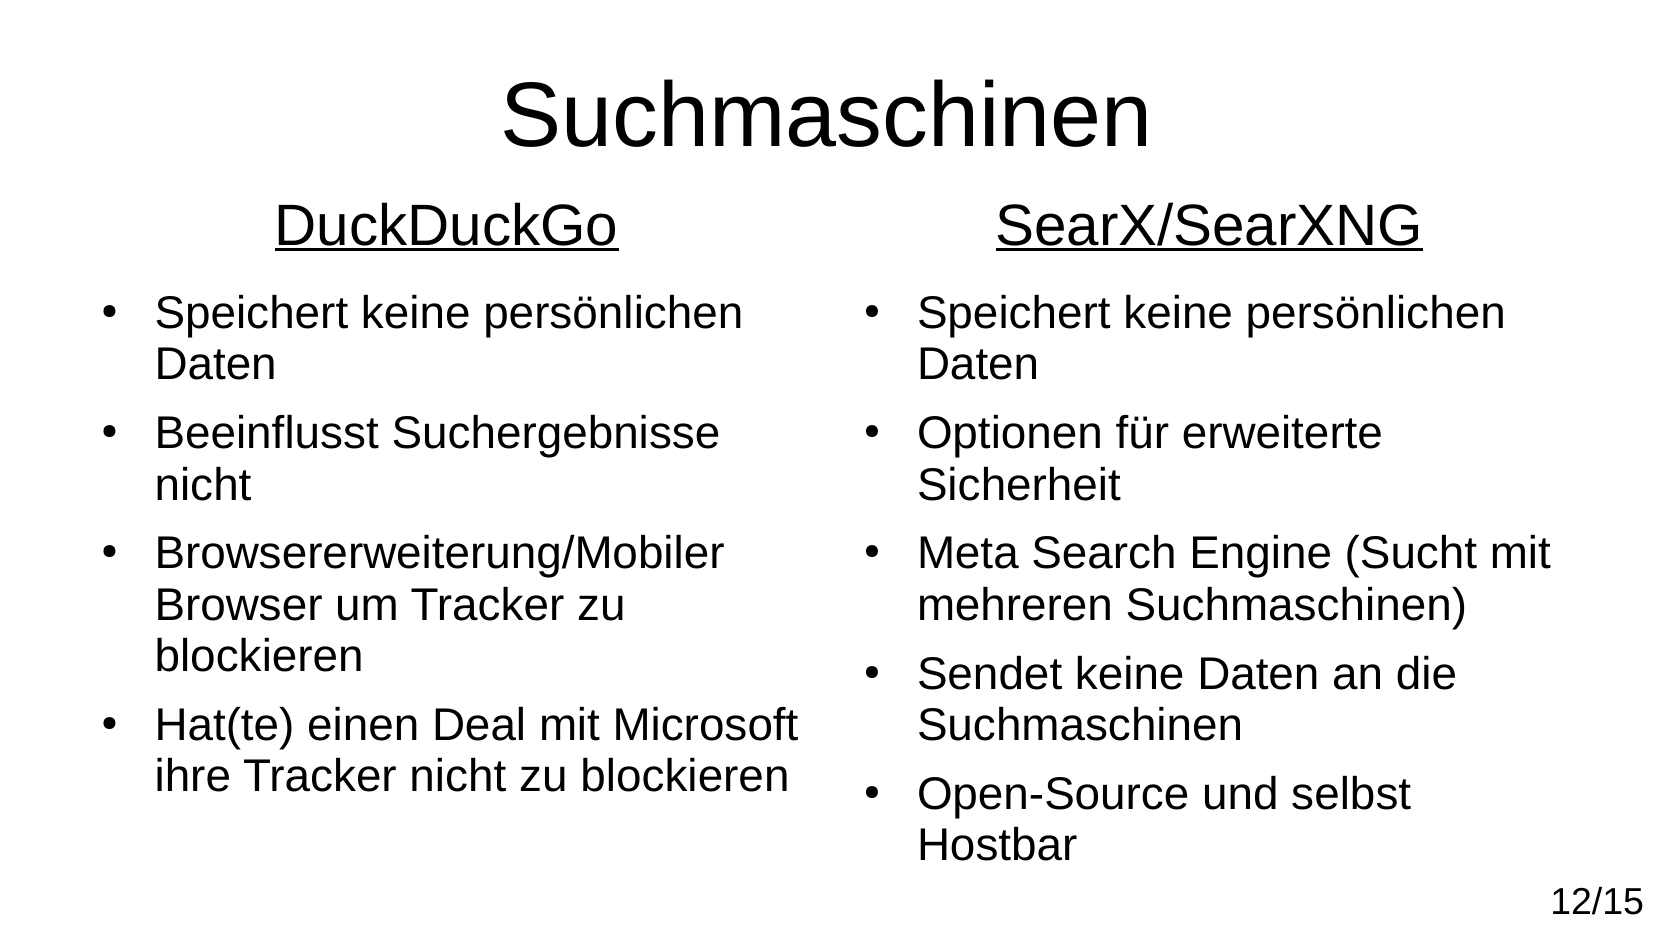

# Suchmaschinen
DuckDuckGo
Speichert keine persönlichen Daten
Beeinflusst Suchergebnisse nicht
Browsererweiterung/Mobiler Browser um Tracker zu blockieren
Hat(te) einen Deal mit Microsoft ihre Tracker nicht zu blockieren
SearX/SearXNG
Speichert keine persönlichen Daten
Optionen für erweiterte Sicherheit
Meta Search Engine (Sucht mit mehreren Suchmaschinen)
Sendet keine Daten an die Suchmaschinen
Open-Source und selbst Hostbar
12/15